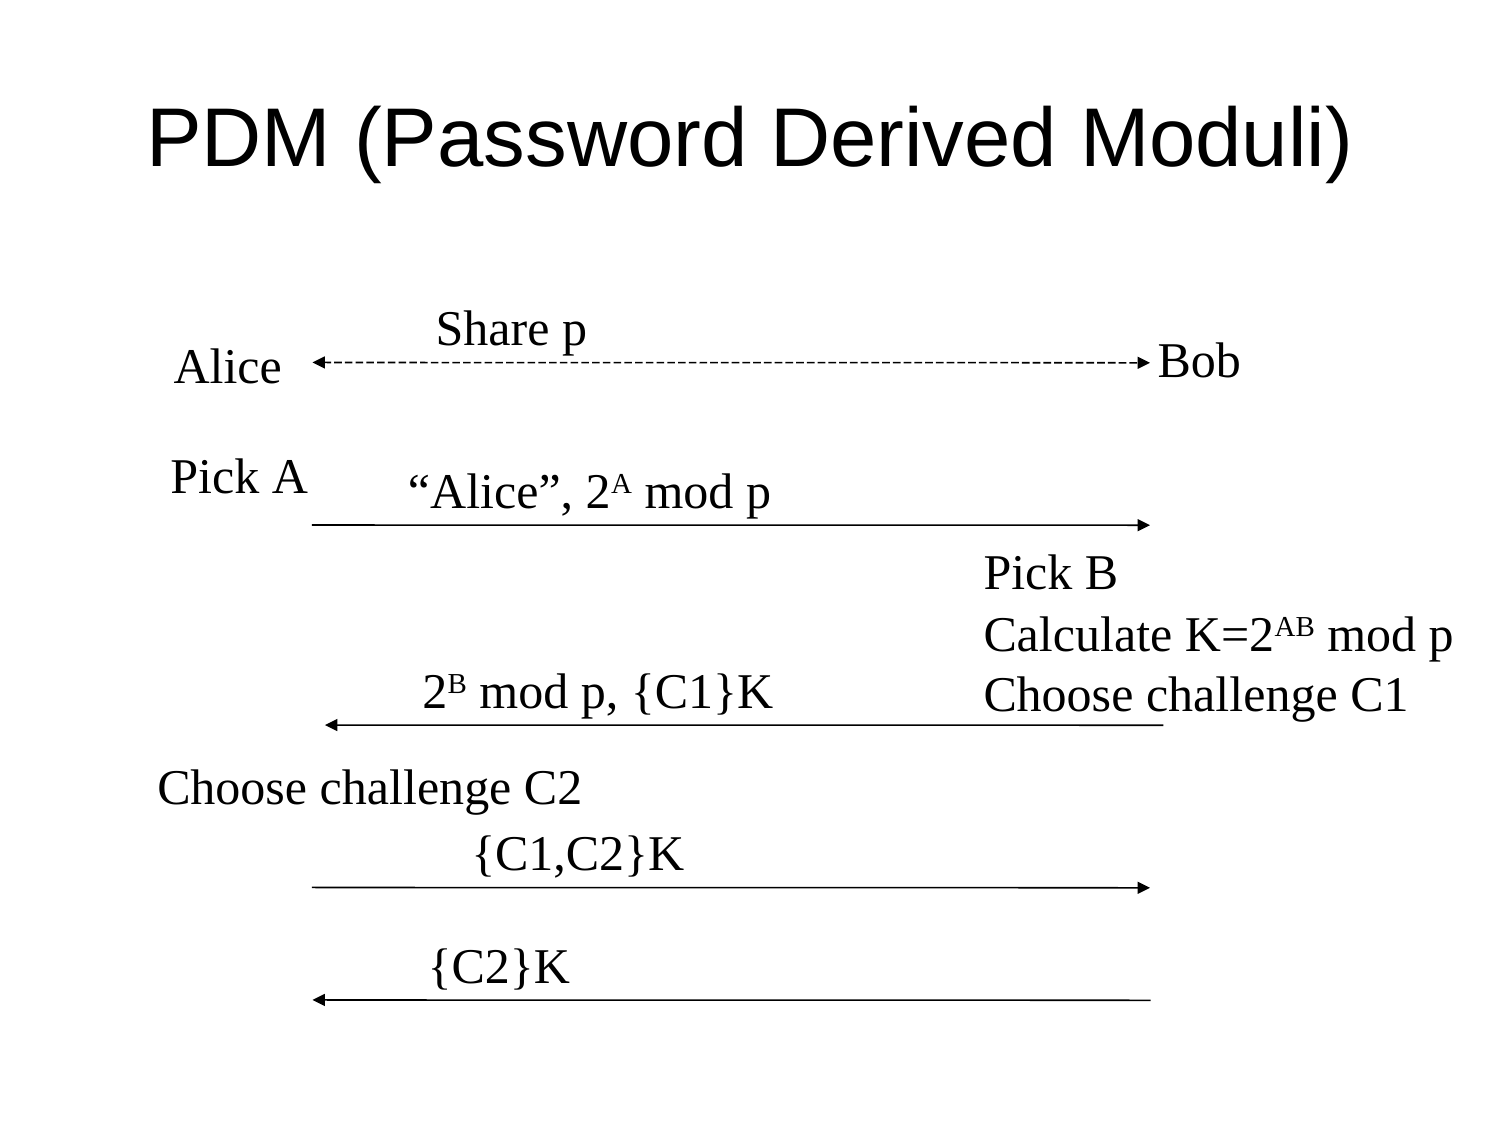

# PDM (Password Derived Moduli)
Share p
Bob
Alice
Pick A
“Alice”, 2A mod p
Pick B
Calculate K=2AB mod p
Choose challenge C1
2B mod p, {C1}K
Choose challenge C2
{C1,C2}K
{C2}K